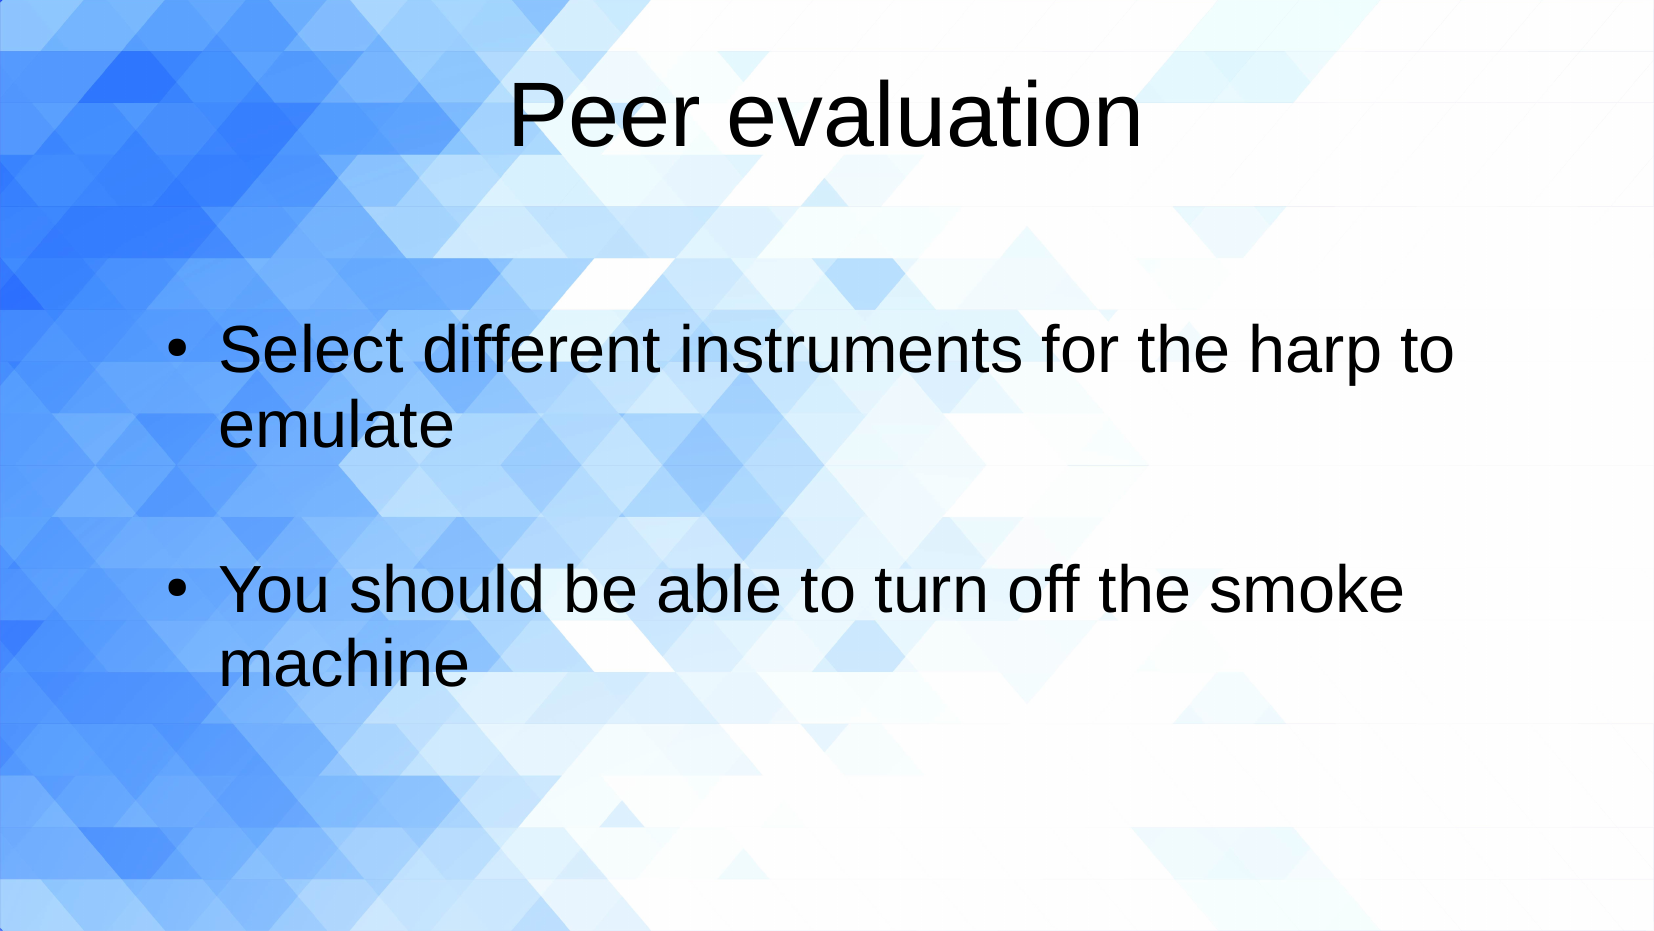

# Peer evaluation
Select different instruments for the harp to emulate
You should be able to turn off the smoke machine